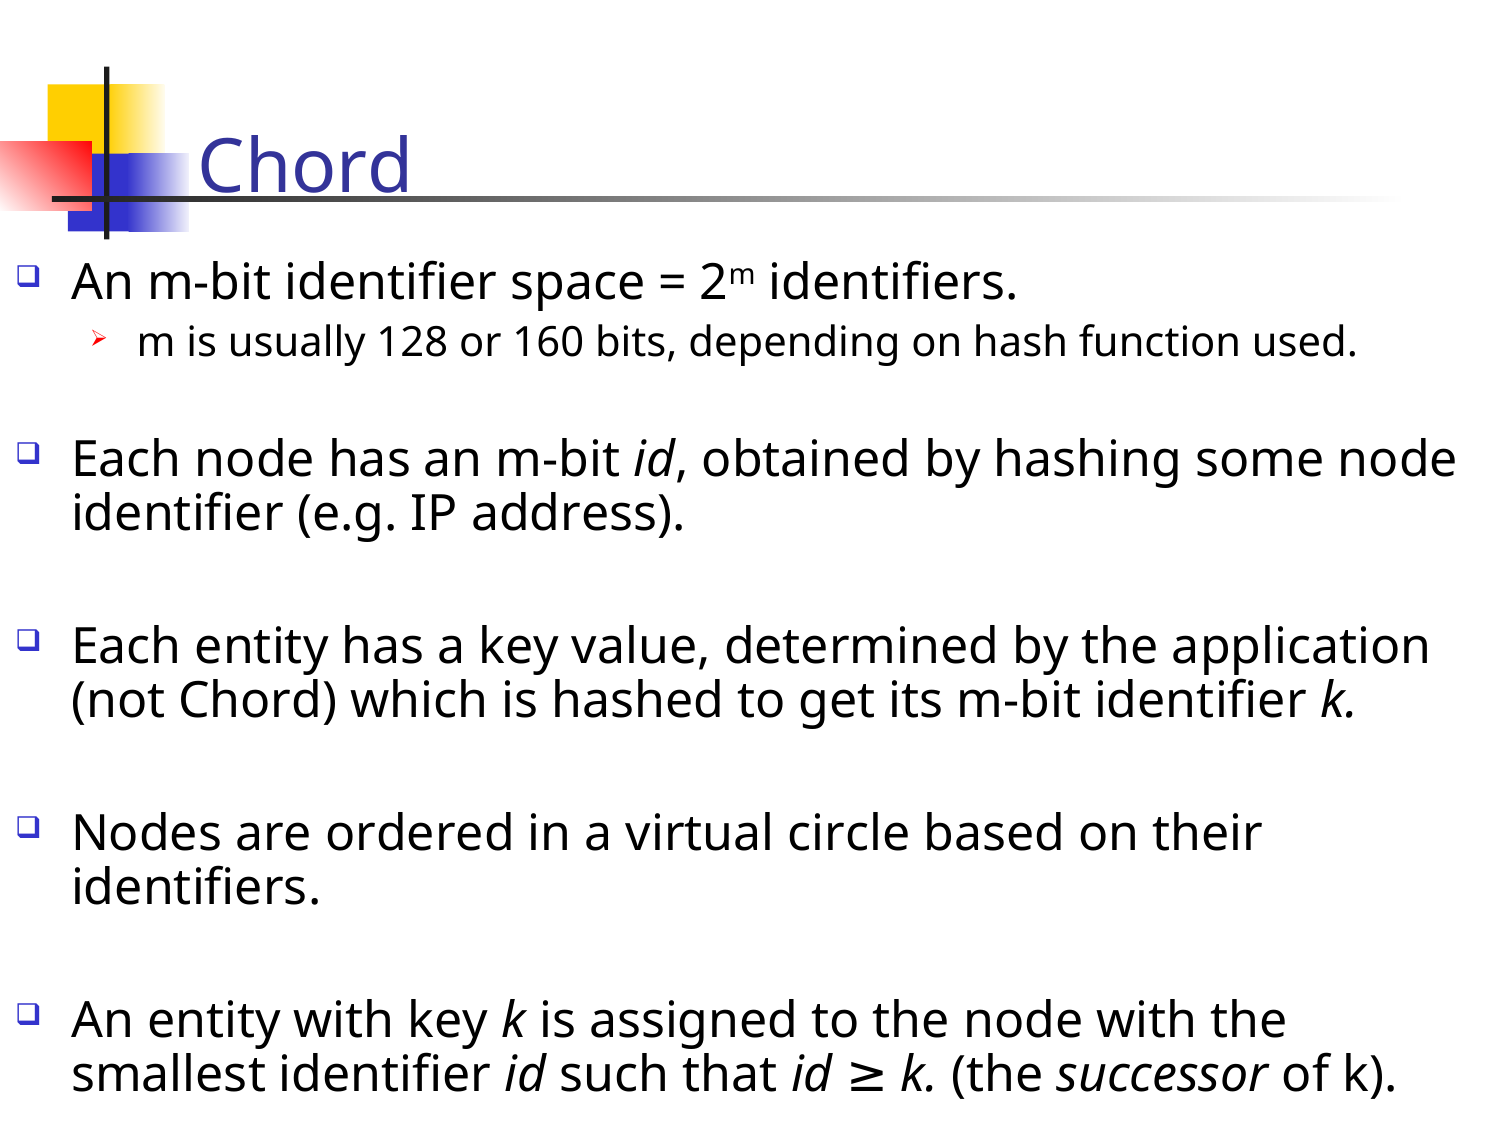

Chord
An m-bit identifier space = 2m identifiers.
m is usually 128 or 160 bits, depending on hash function used.
Each node has an m-bit id, obtained by hashing some node identifier (e.g. IP address).
Each entity has a key value, determined by the application (not Chord) which is hashed to get its m-bit identifier k.
Nodes are ordered in a virtual circle based on their identifiers.
An entity with key k is assigned to the node with the smallest identifier id such that id ≥ k. (the successor of k).